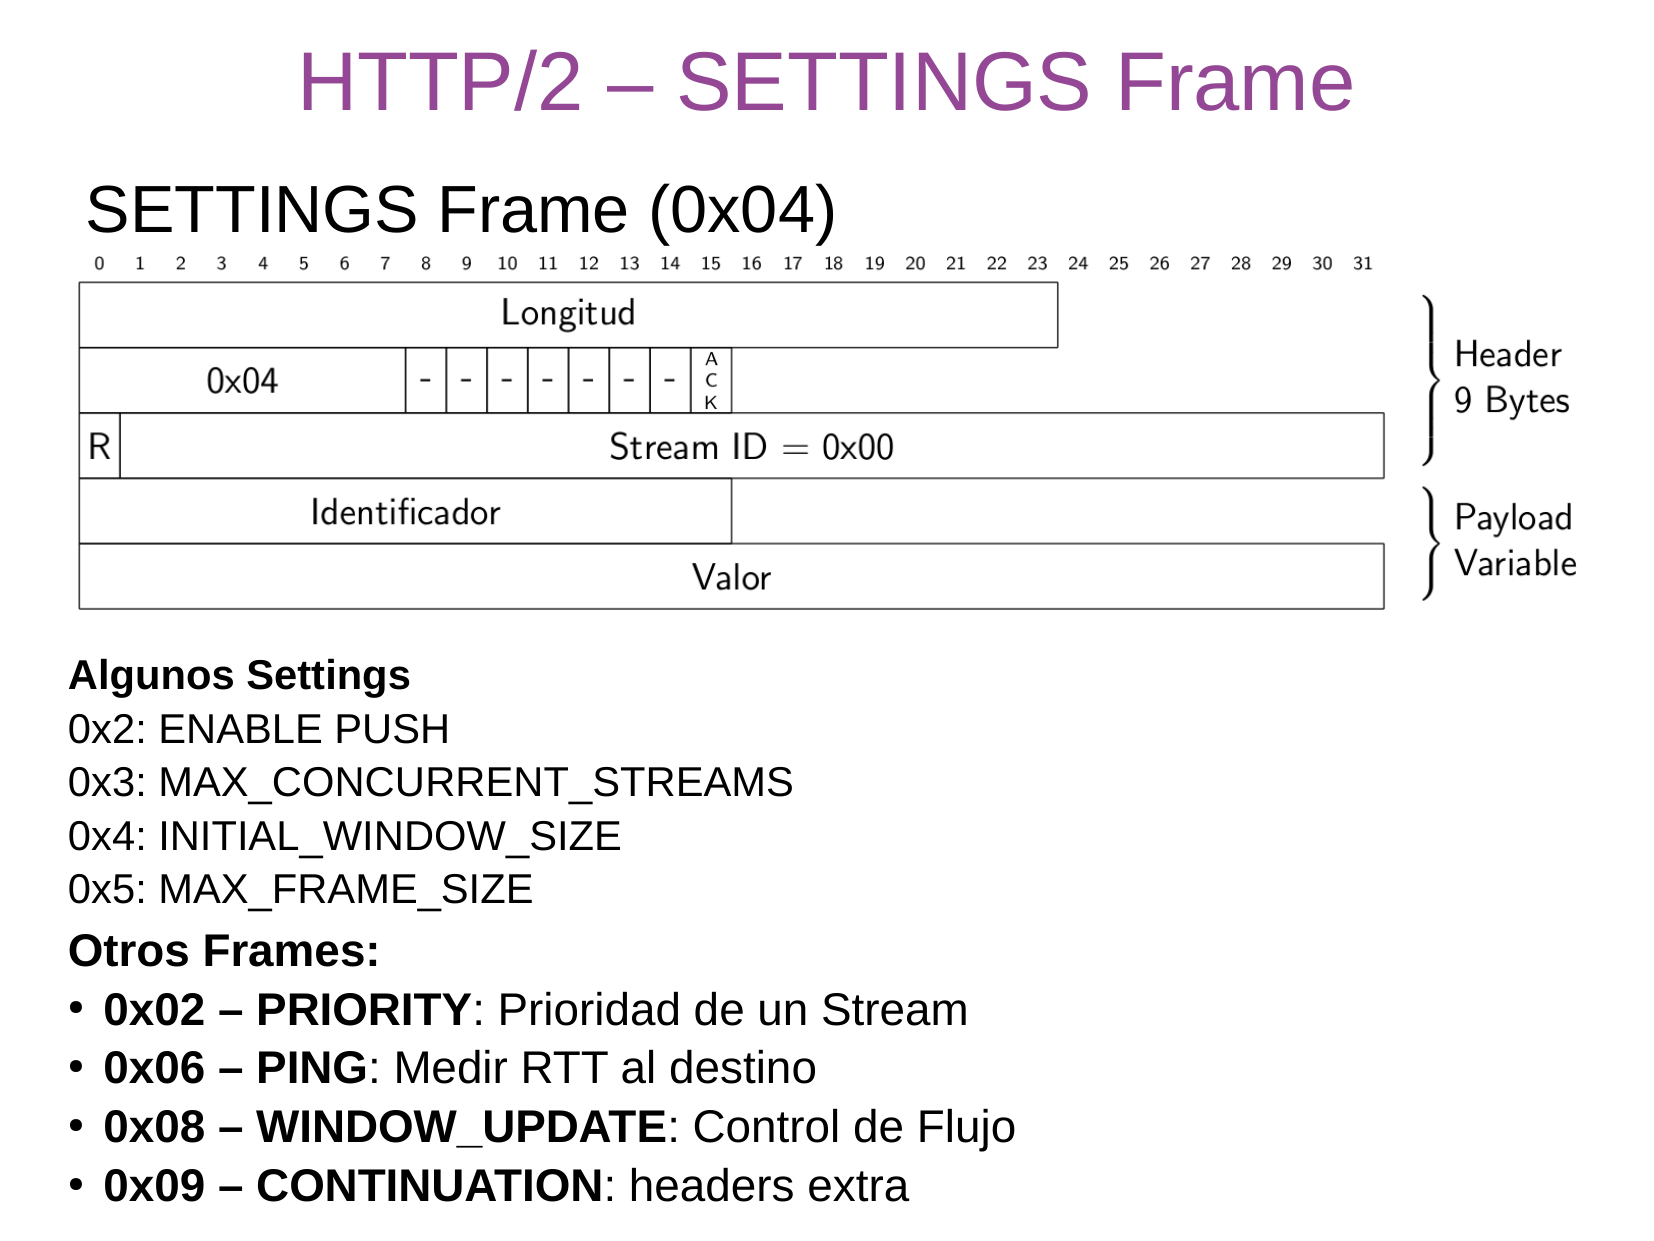

# HTTP/2 – SETTINGS Frame
SETTINGS Frame (0x04)
Algunos Settings
0x2: ENABLE PUSH
0x3: MAX_CONCURRENT_STREAMS
0x4: INITIAL_WINDOW_SIZE
0x5: MAX_FRAME_SIZE
Otros Frames:
0x02 – PRIORITY: Prioridad de un Stream
0x06 – PING: Medir RTT al destino
0x08 – WINDOW_UPDATE: Control de Flujo
0x09 – CONTINUATION: headers extra